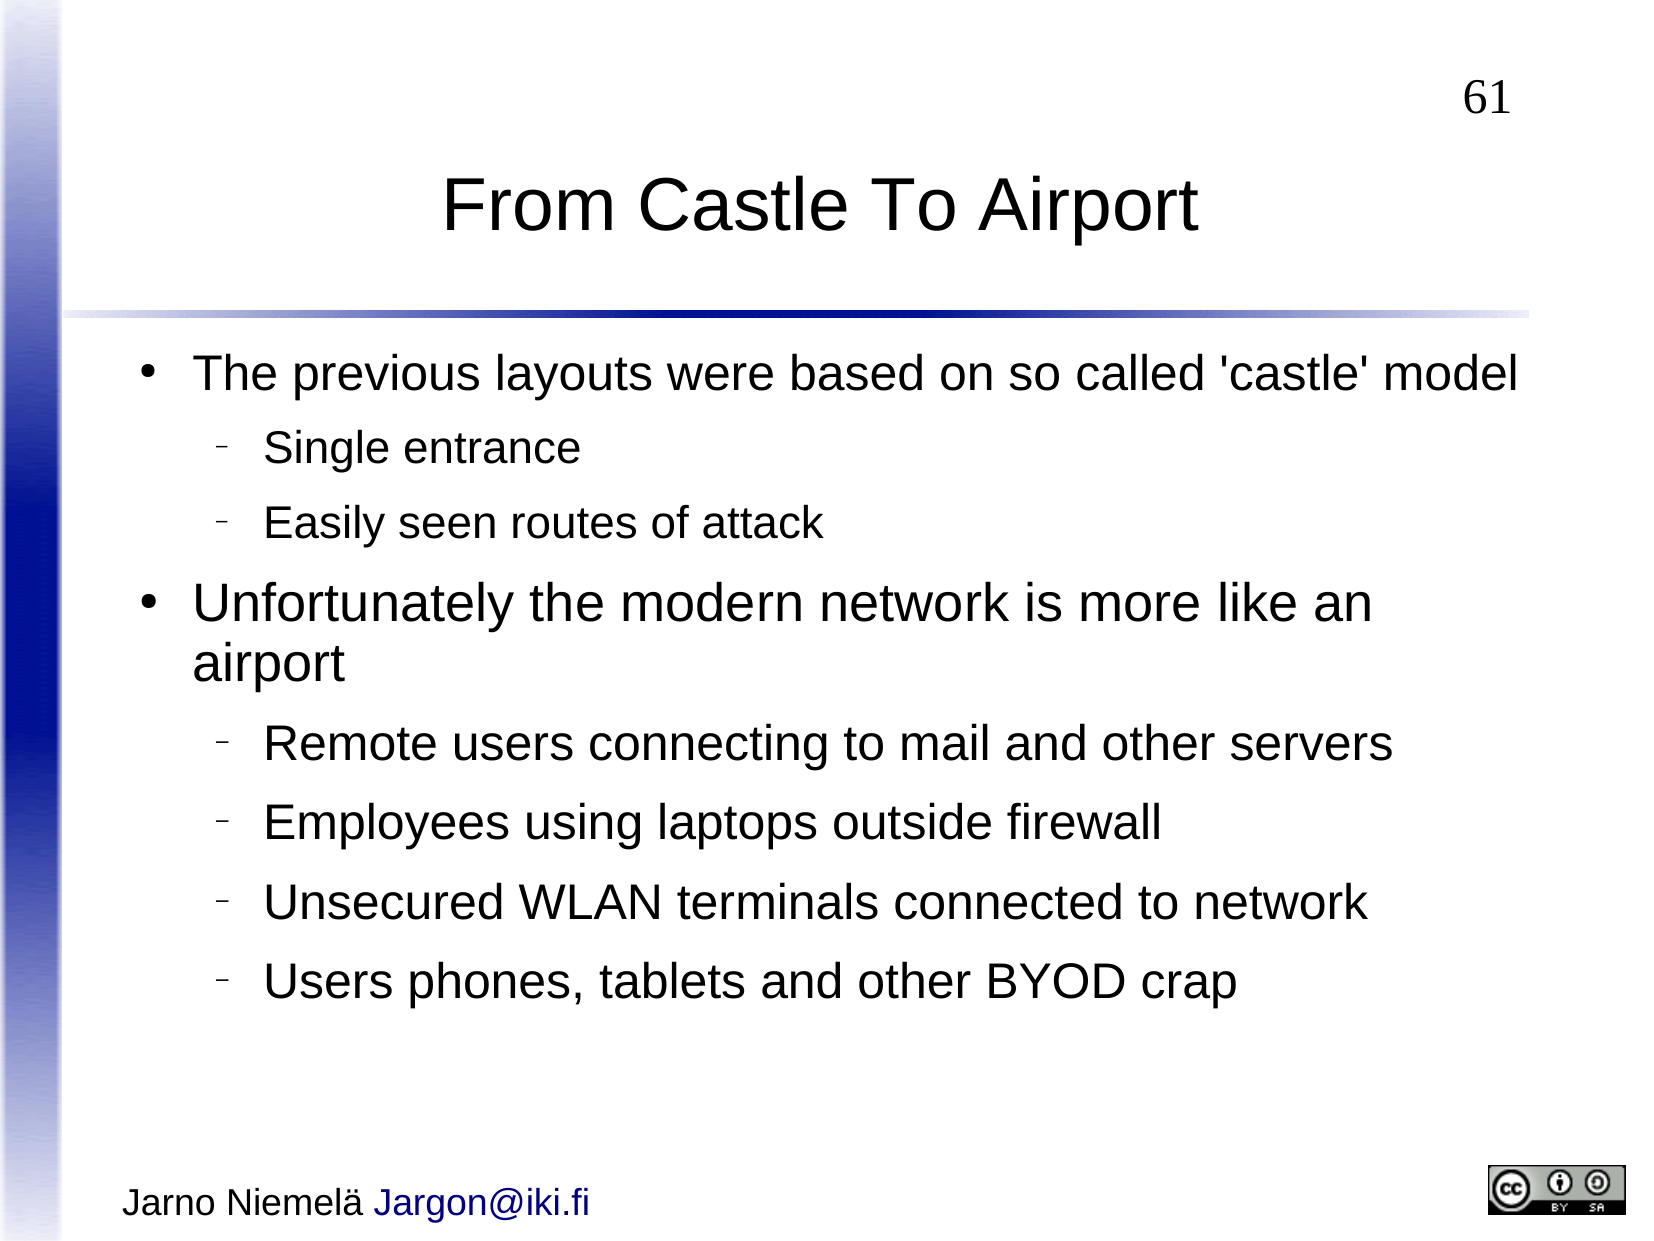

# From Castle To Airport
The previous layouts were based on so called 'castle' model
Single entrance
Easily seen routes of attack
Unfortunately the modern network is more like an airport
Remote users connecting to mail and other servers
Employees using laptops outside firewall
Unsecured WLAN terminals connected to network
Users phones, tablets and other BYOD crap